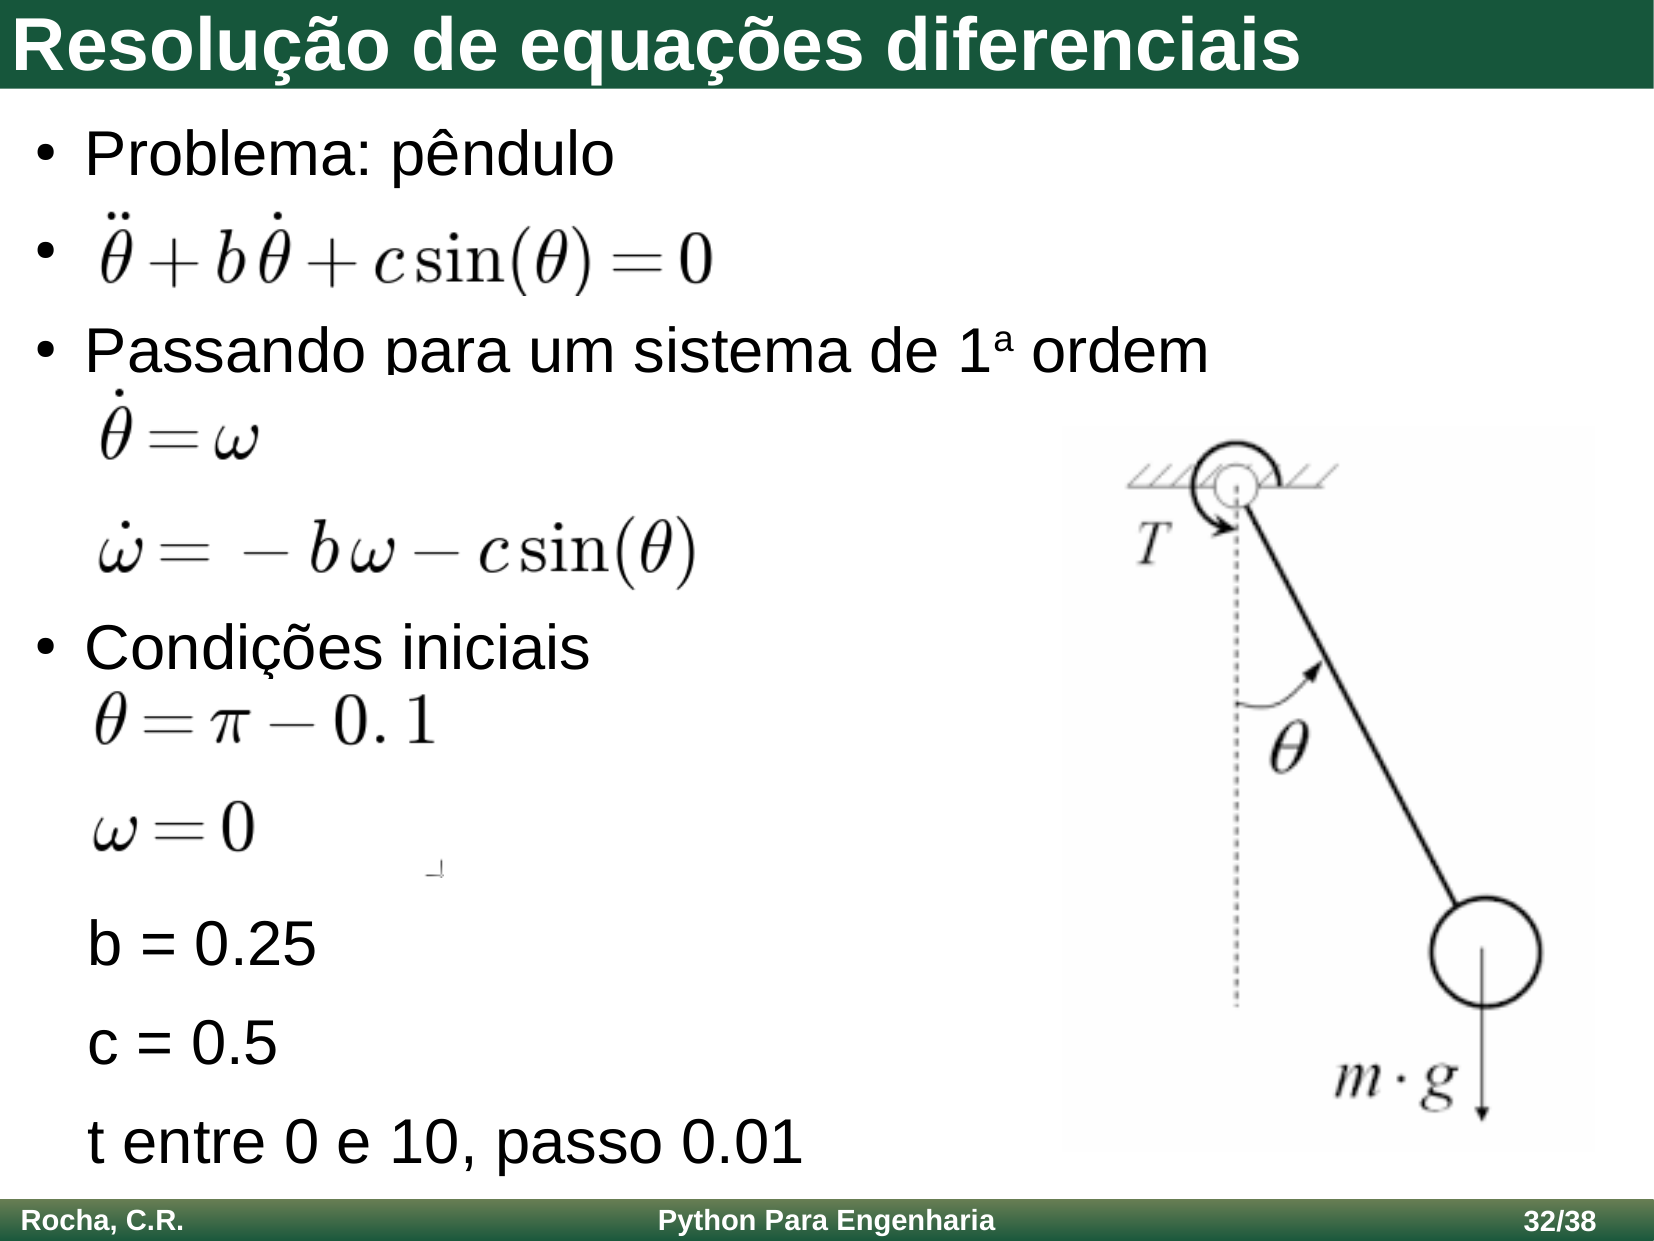

# Resolução de equações diferenciais
Problema: pêndulo
Passando para um sistema de 1a ordem
Condições iniciais
 b = 0.25
 c = 0.5
 t entre 0 e 10, passo 0.01